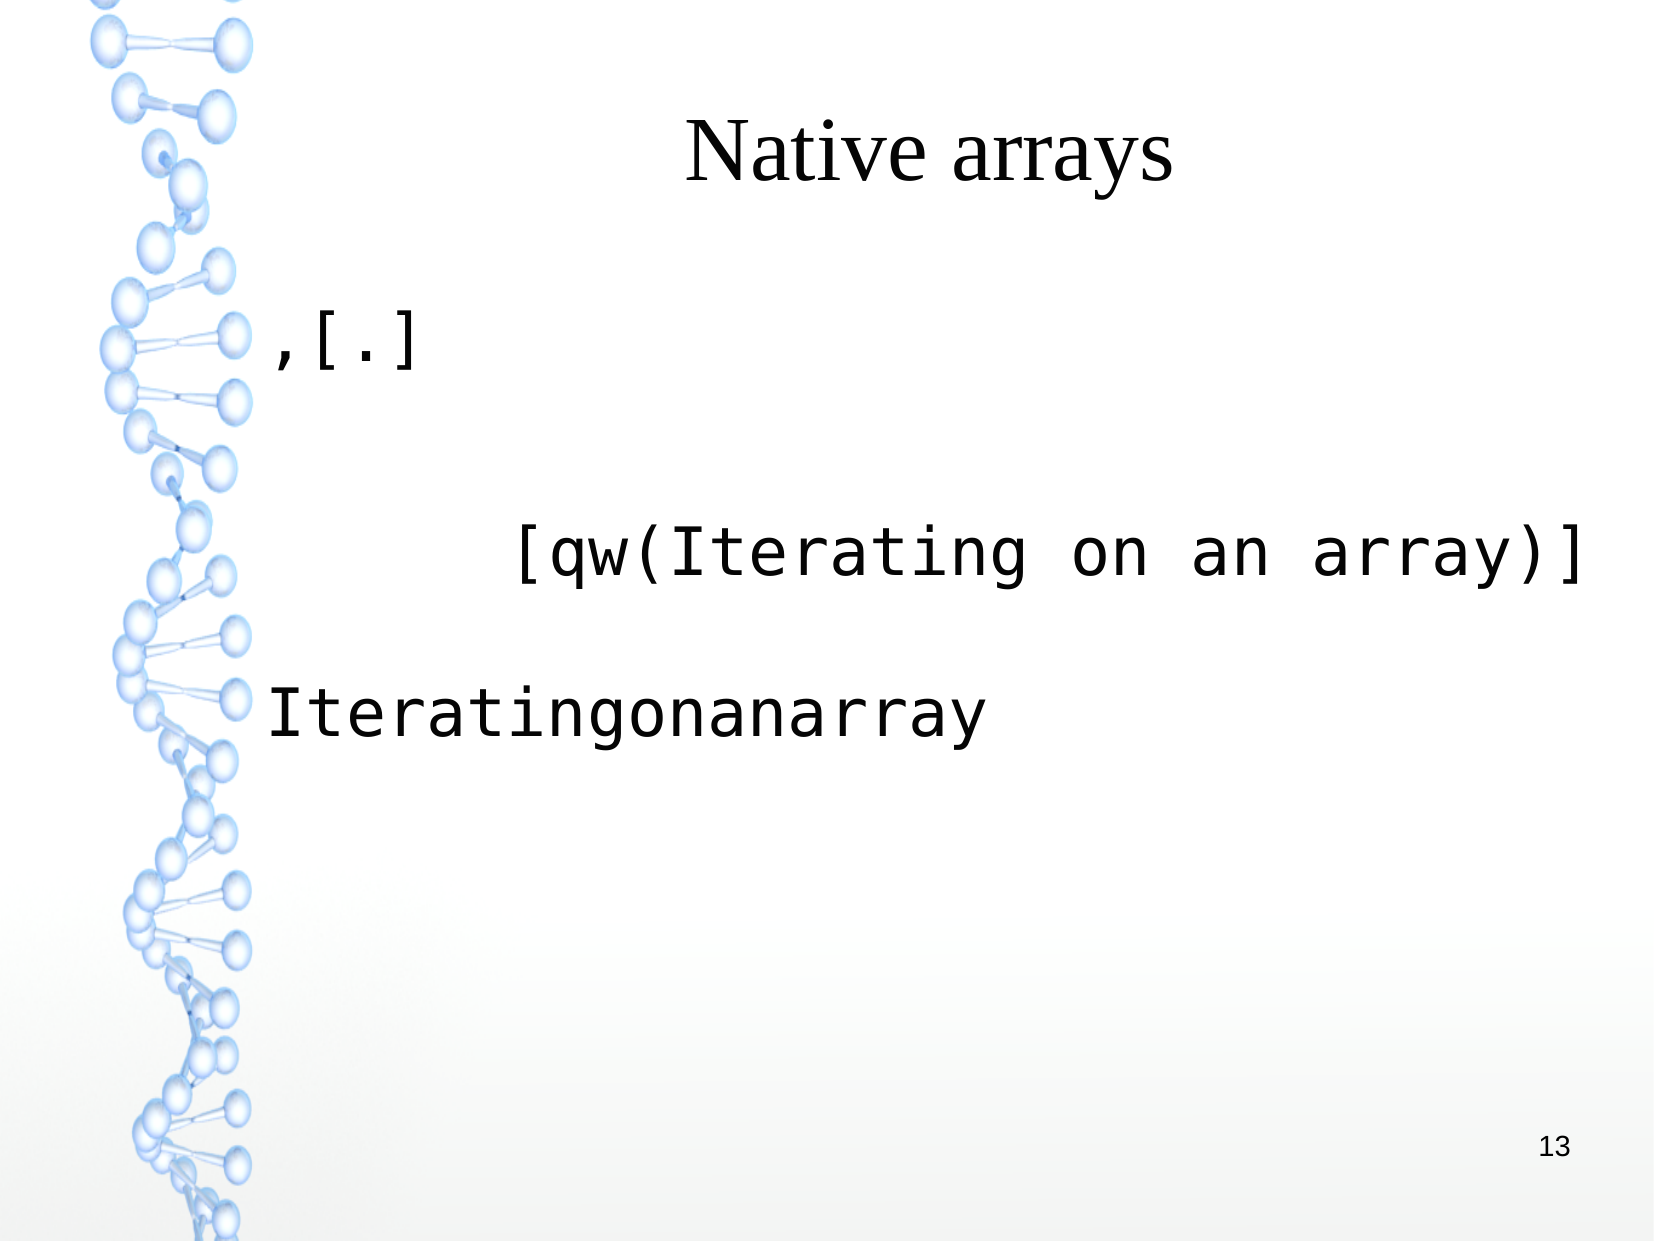

# Native arrays
,[.]
[qw(Iterating on an array)]
Iteratingonanarray
13